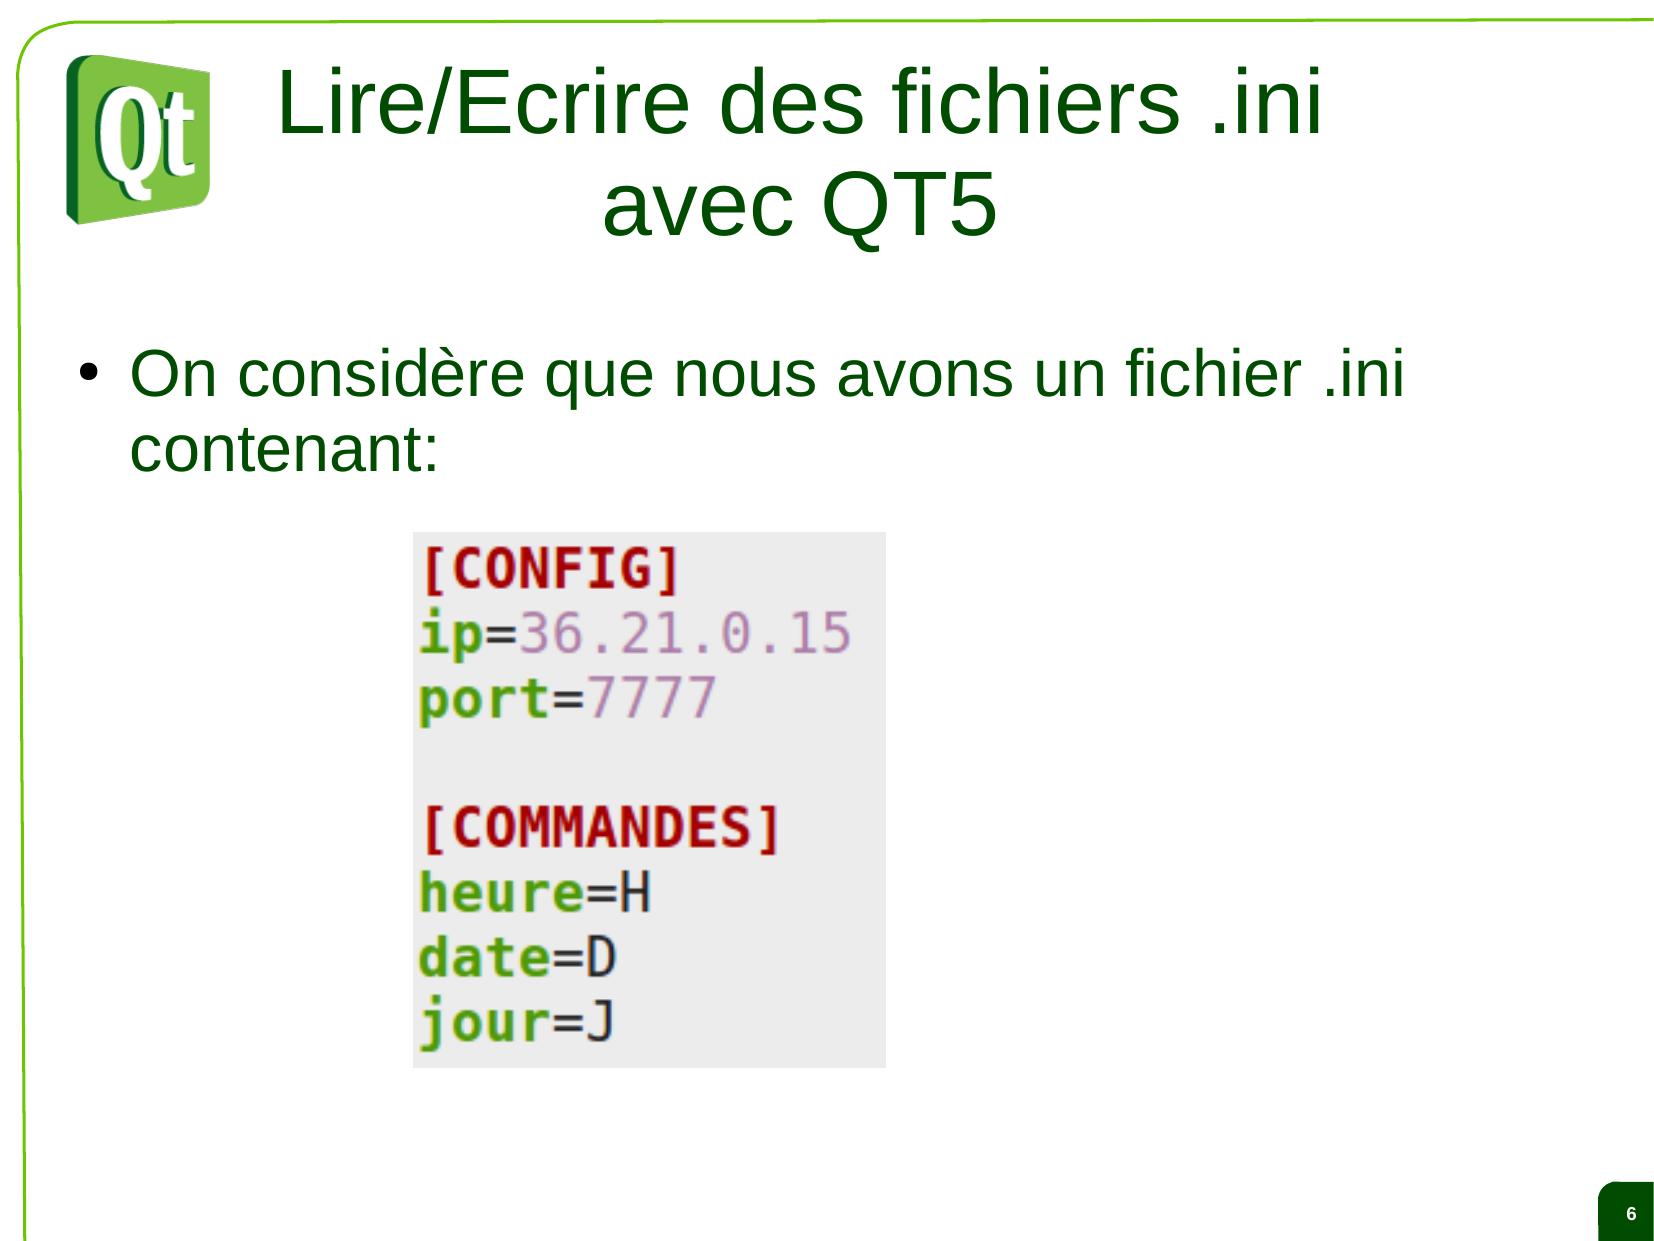

# Lire/Ecrire des fichiers .ini avec QT5
On considère que nous avons un fichier .ini contenant: